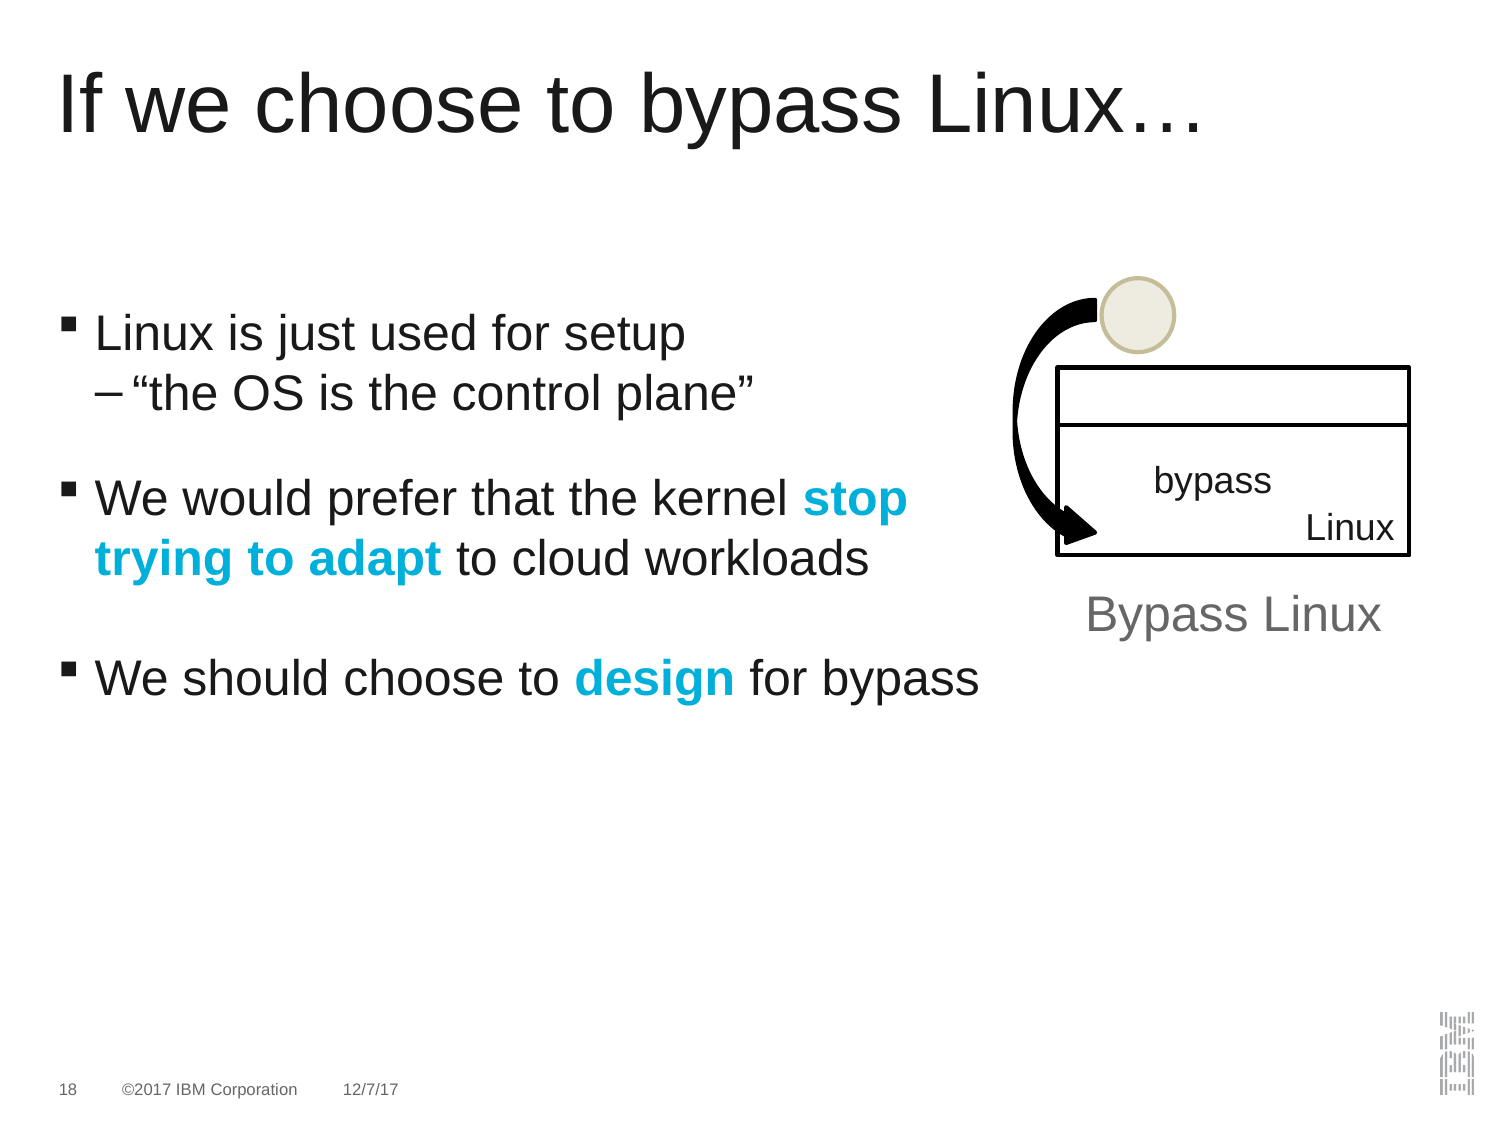

If we choose to bypass Linux…
Linux is just used for setup
“the OS is the control plane”
We would prefer that the kernel stop trying to adapt to cloud workloads
We should choose to design for bypass
Linux
bypass
Bypass Linux